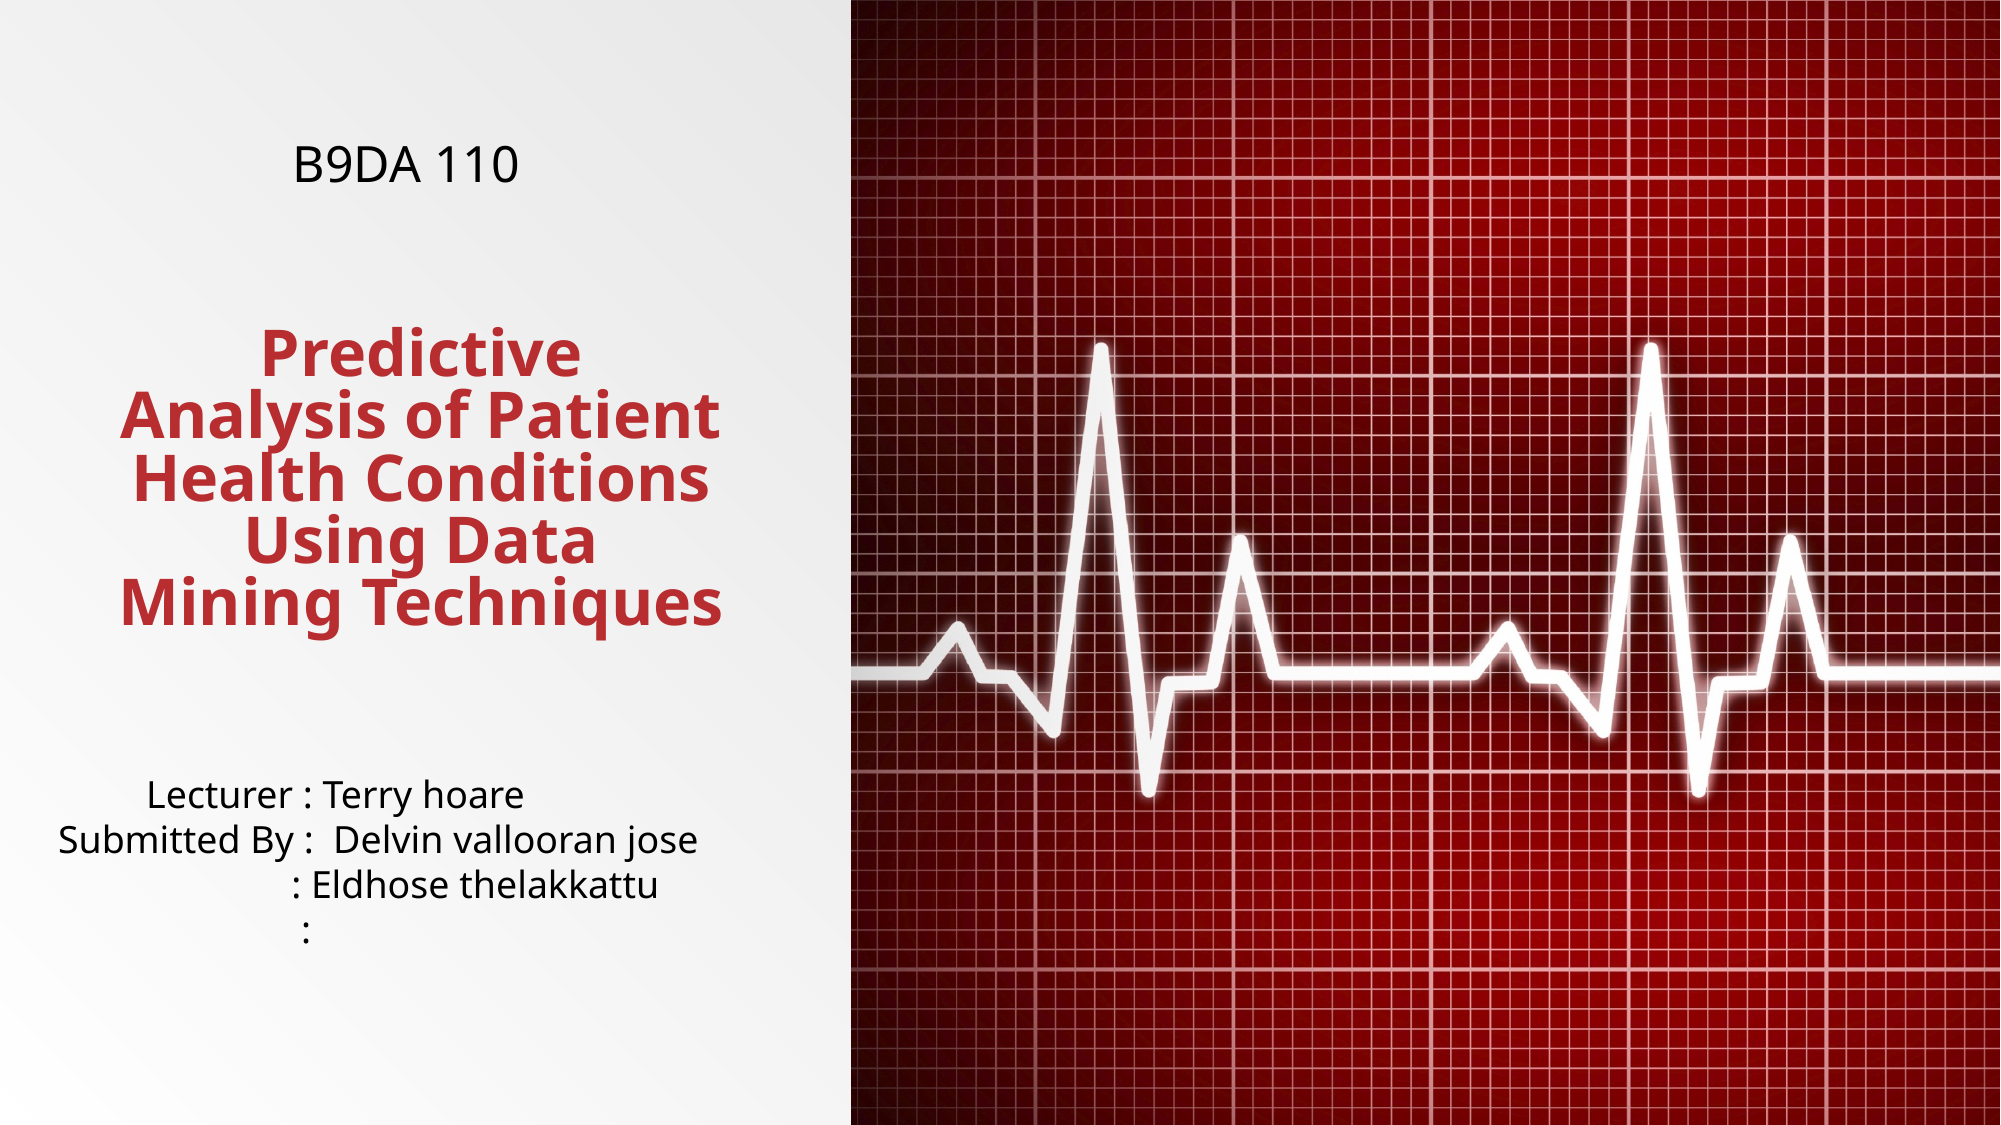

B9DA 110
# Predictive Analysis of Patient Health Conditions Using Data Mining Techniques
 Lecturer : Terry hoare
Submitted By : Delvin vallooran jose
 : Eldhose thelakkattu
 :